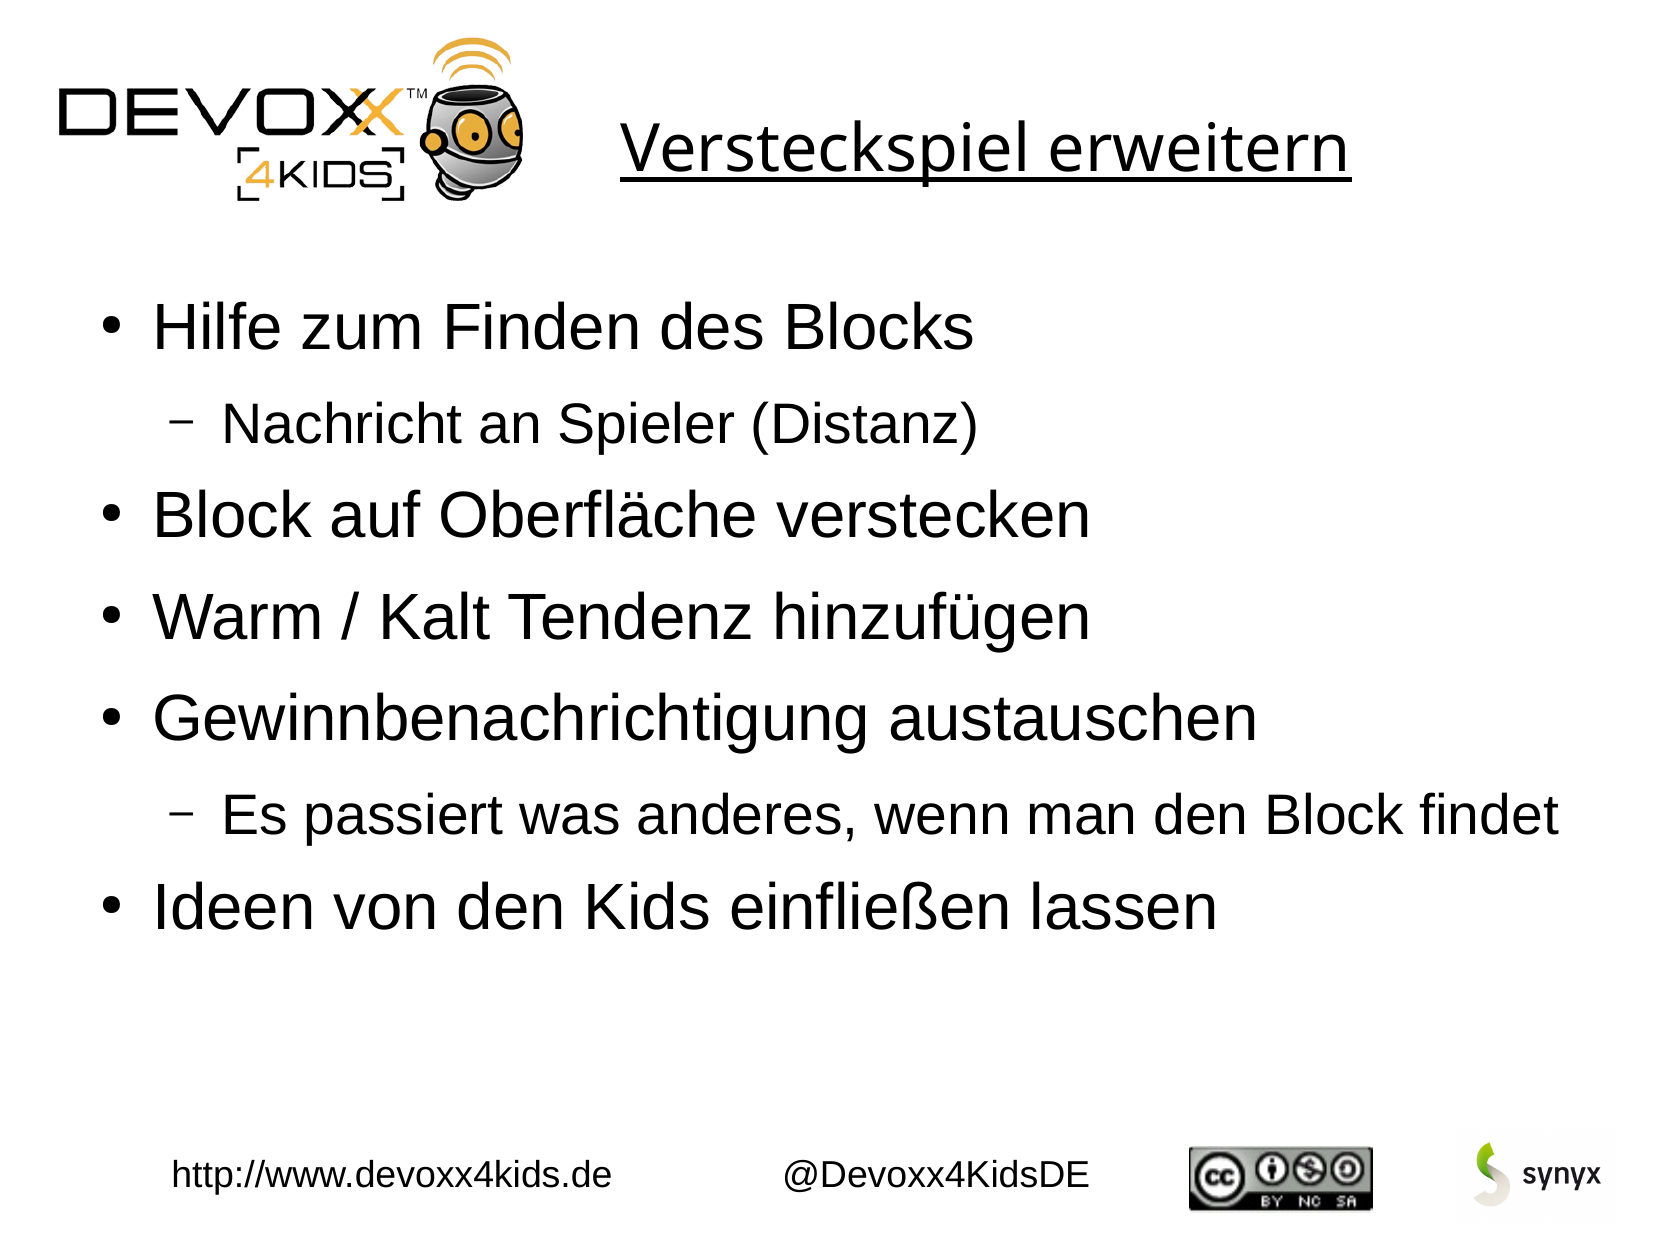

Versteckspiel erweitern
# Hilfe zum Finden des Blocks
Nachricht an Spieler (Distanz)
Block auf Oberfläche verstecken
Warm / Kalt Tendenz hinzufügen
Gewinnbenachrichtigung austauschen
Es passiert was anderes, wenn man den Block findet
Ideen von den Kids einfließen lassen